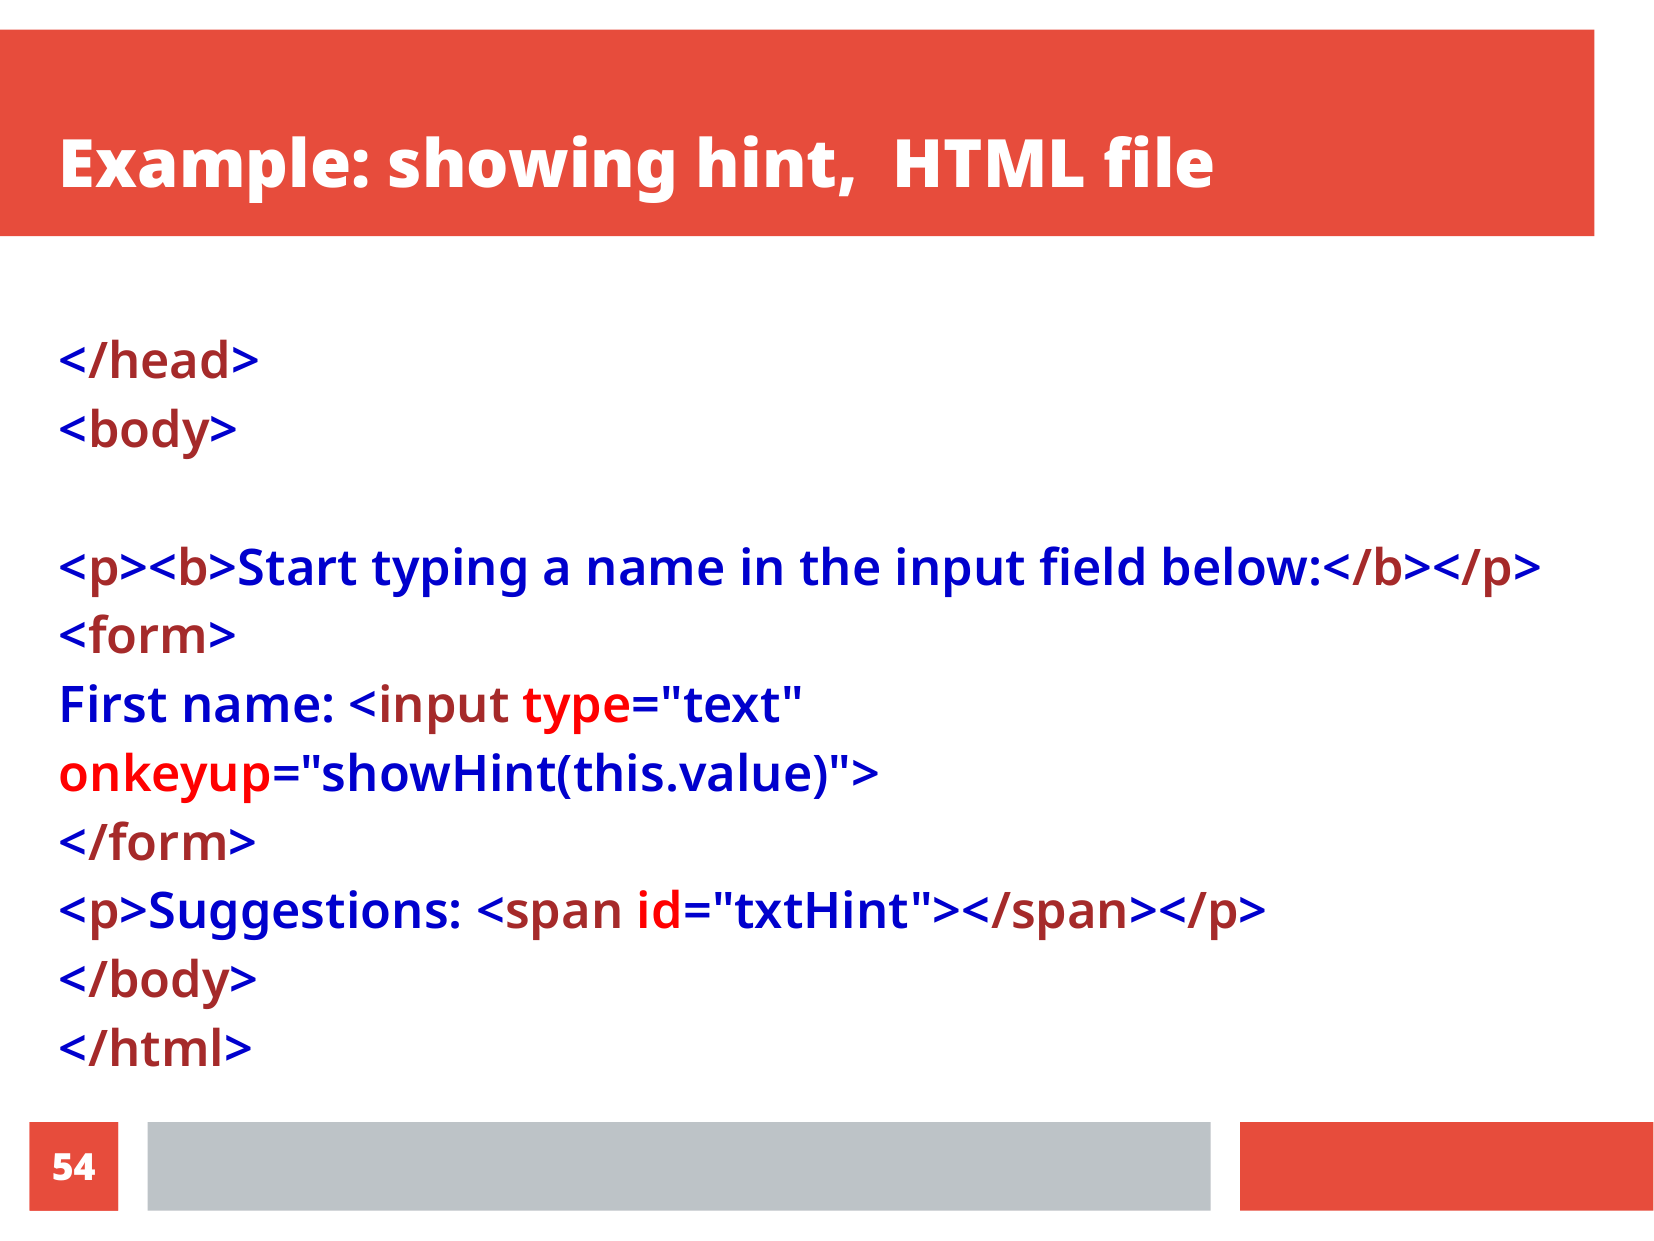

# Example: showing hint, HTML file
</head>
<body>
<p><b>Start typing a name in the input field below:</b></p>
<form>
First name: <input type="text" onkeyup="showHint(this.value)">
</form>
<p>Suggestions: <span id="txtHint"></span></p>
</body>
</html>
54